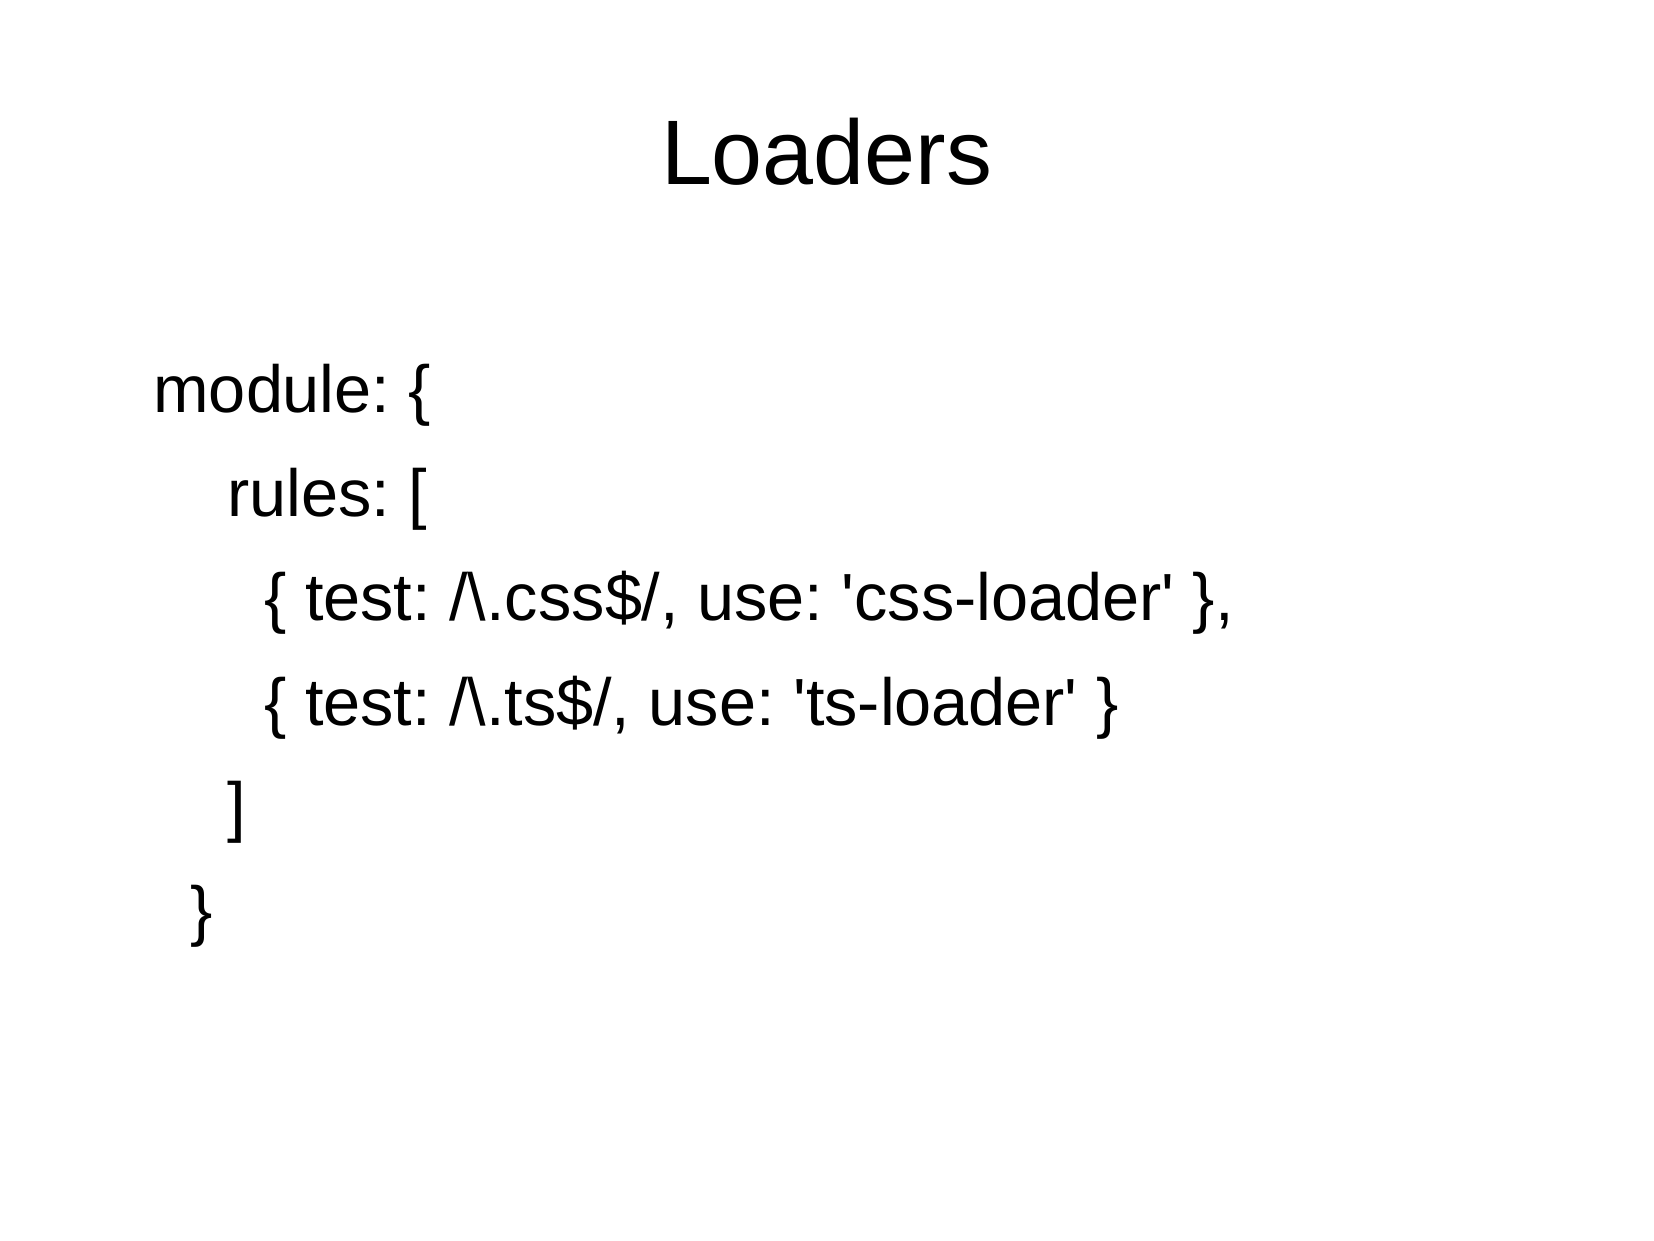

# Loaders
module: {
 rules: [
 { test: /\.css$/, use: 'css-loader' },
 { test: /\.ts$/, use: 'ts-loader' }
 ]
 }